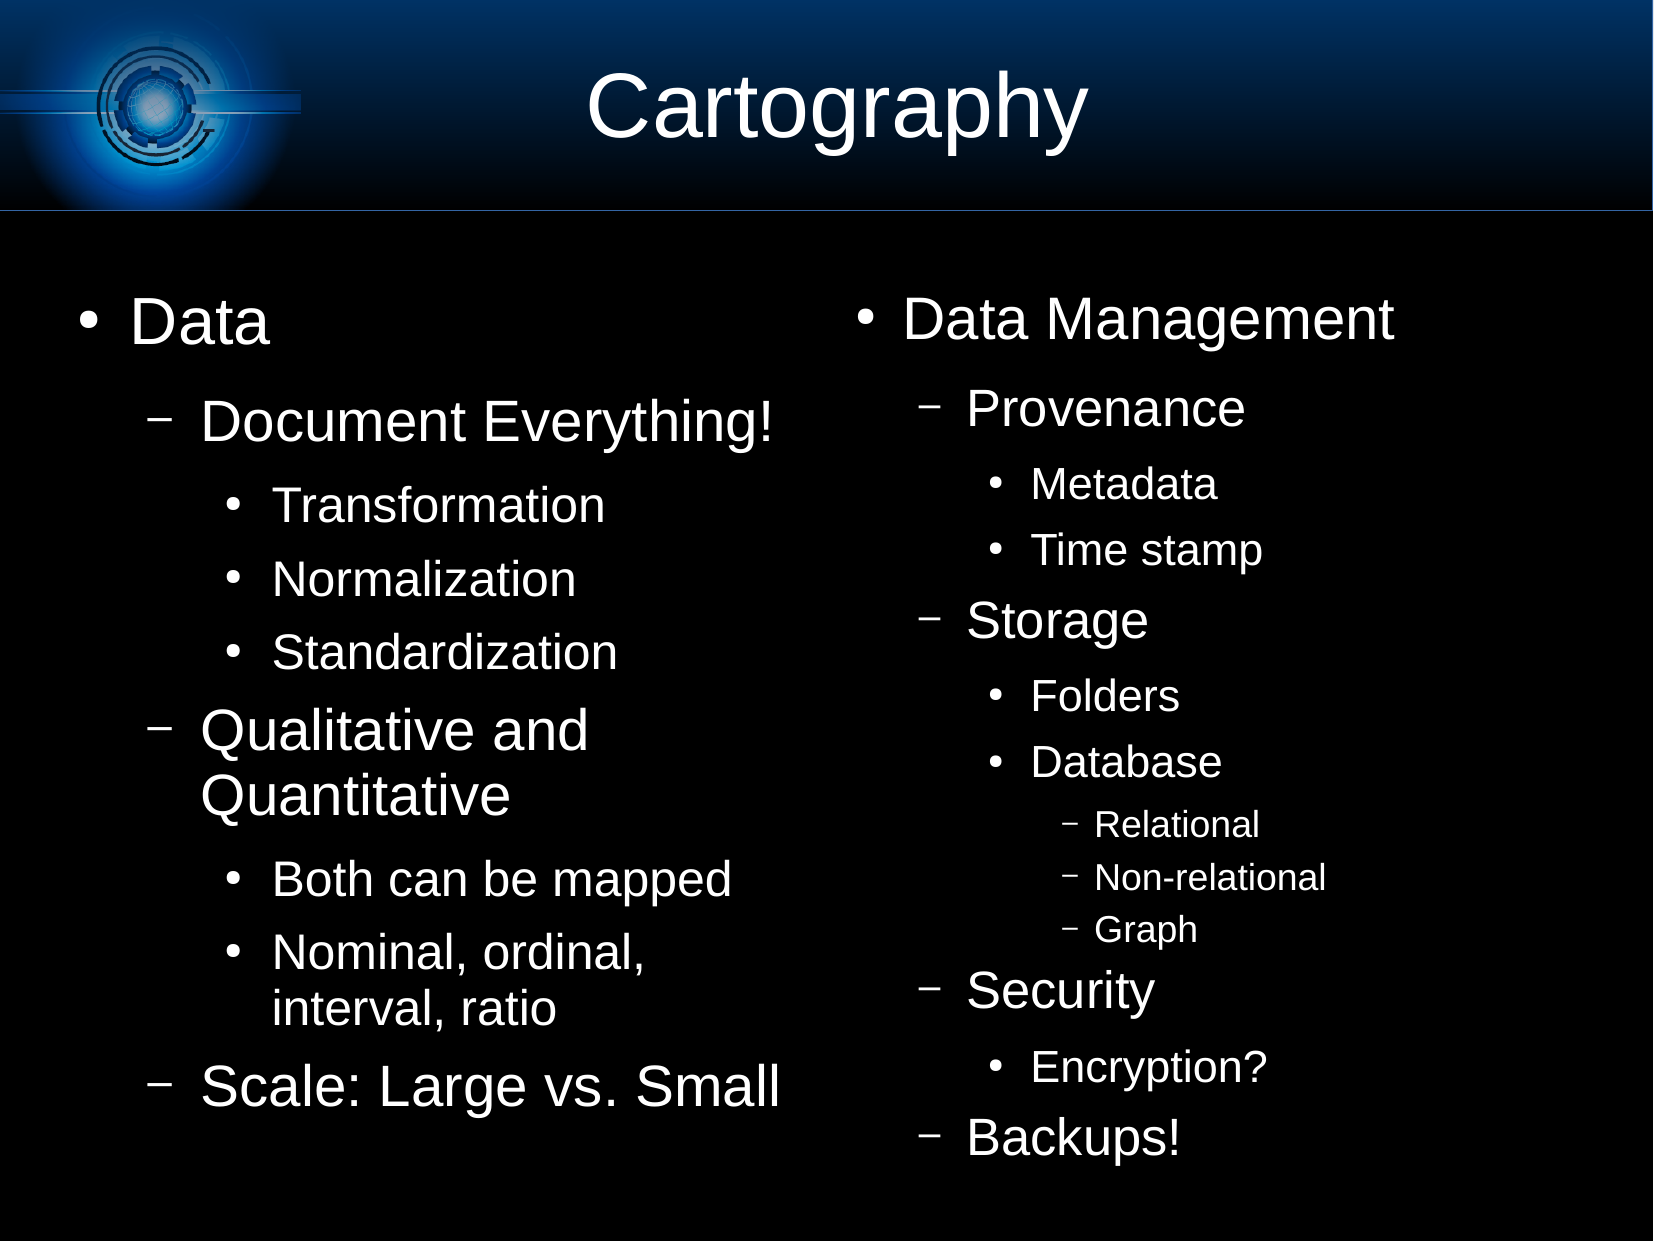

# Cartography
Data
Document Everything!
Transformation
Normalization
Standardization
Qualitative and Quantitative
Both can be mapped
Nominal, ordinal, interval, ratio
Scale: Large vs. Small
Data Management
Provenance
Metadata
Time stamp
Storage
Folders
Database
Relational
Non-relational
Graph
Security
Encryption?
Backups!